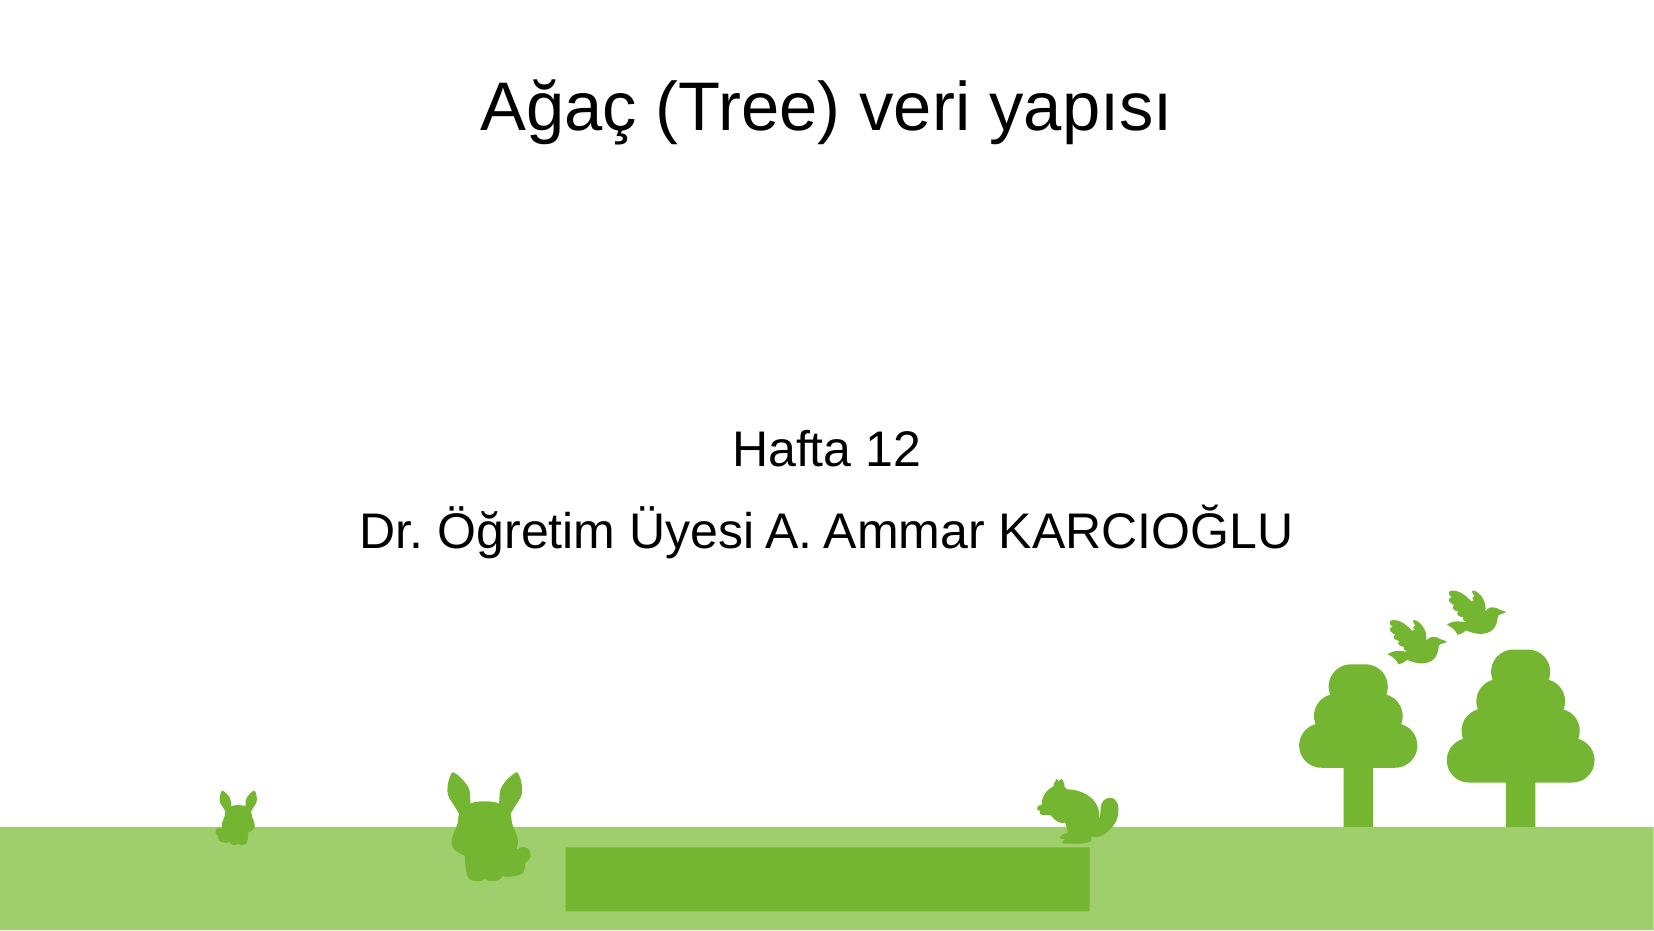

# Ağaç (Tree) veri yapısı
Hafta 12
Dr. Öğretim Üyesi A. Ammar KARCIOĞLU